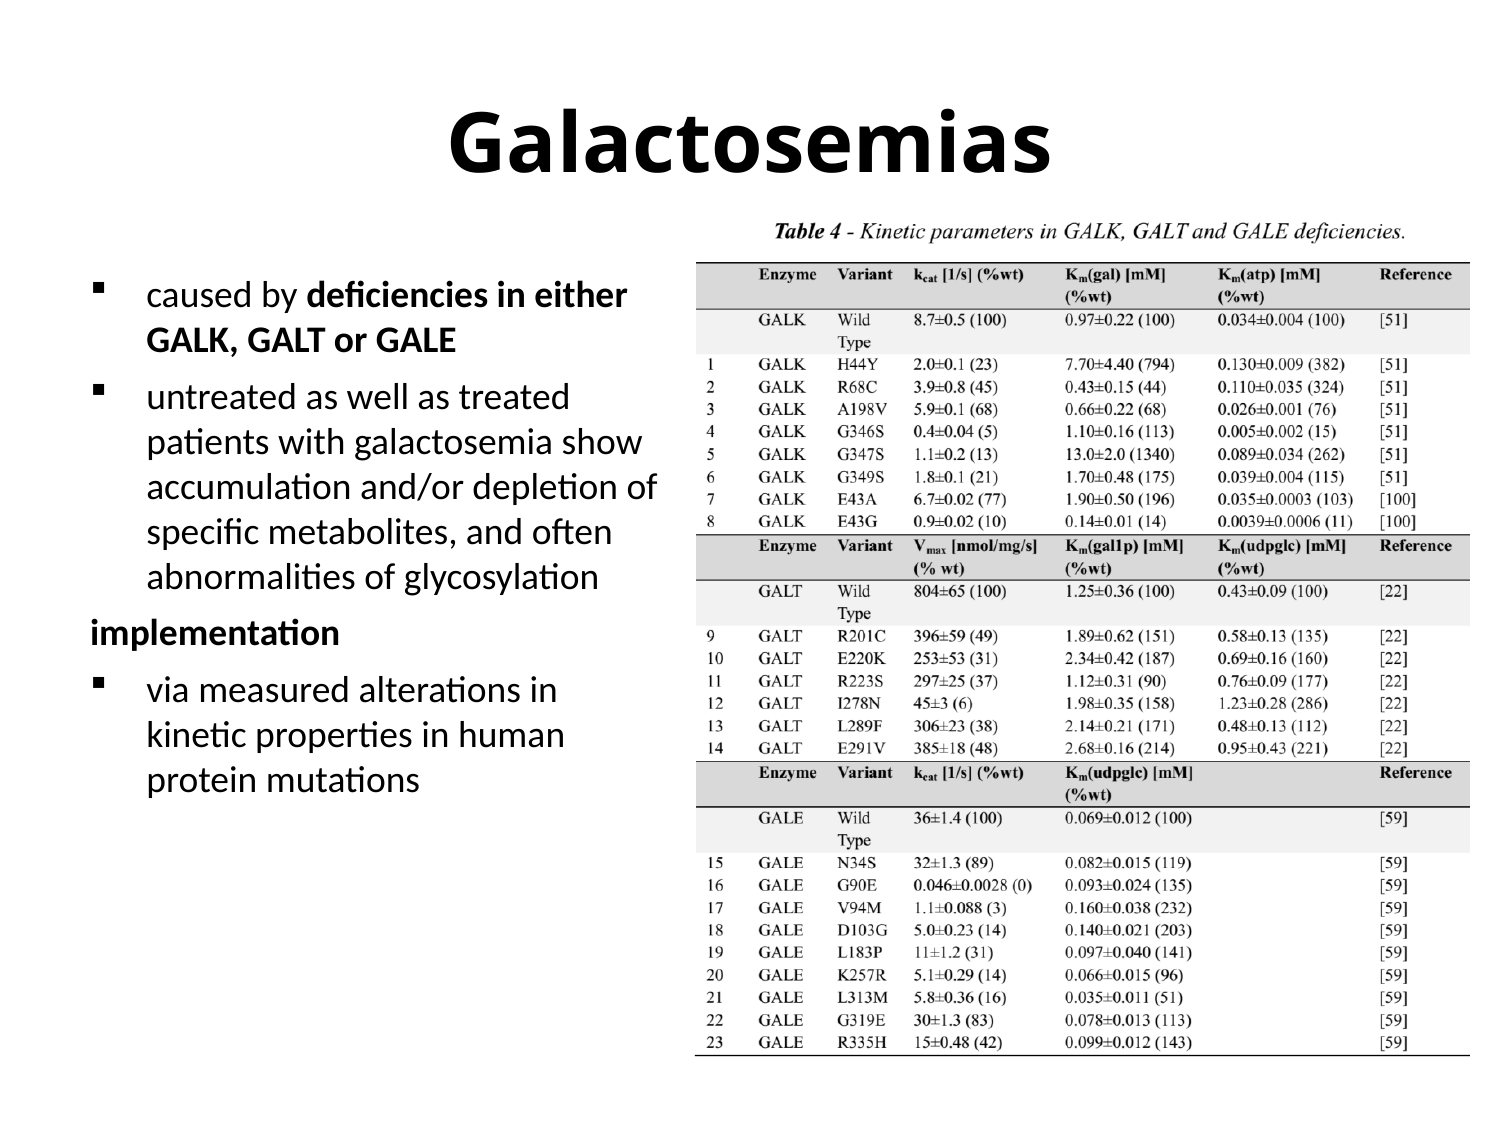

# Galactosemias
caused by deficiencies in either GALK, GALT or GALE
untreated as well as treated patients with galactosemia show accumulation and/or depletion of specific metabolites, and often abnormalities of glycosylation
implementation
via measured alterations in kinetic properties in human protein mutations